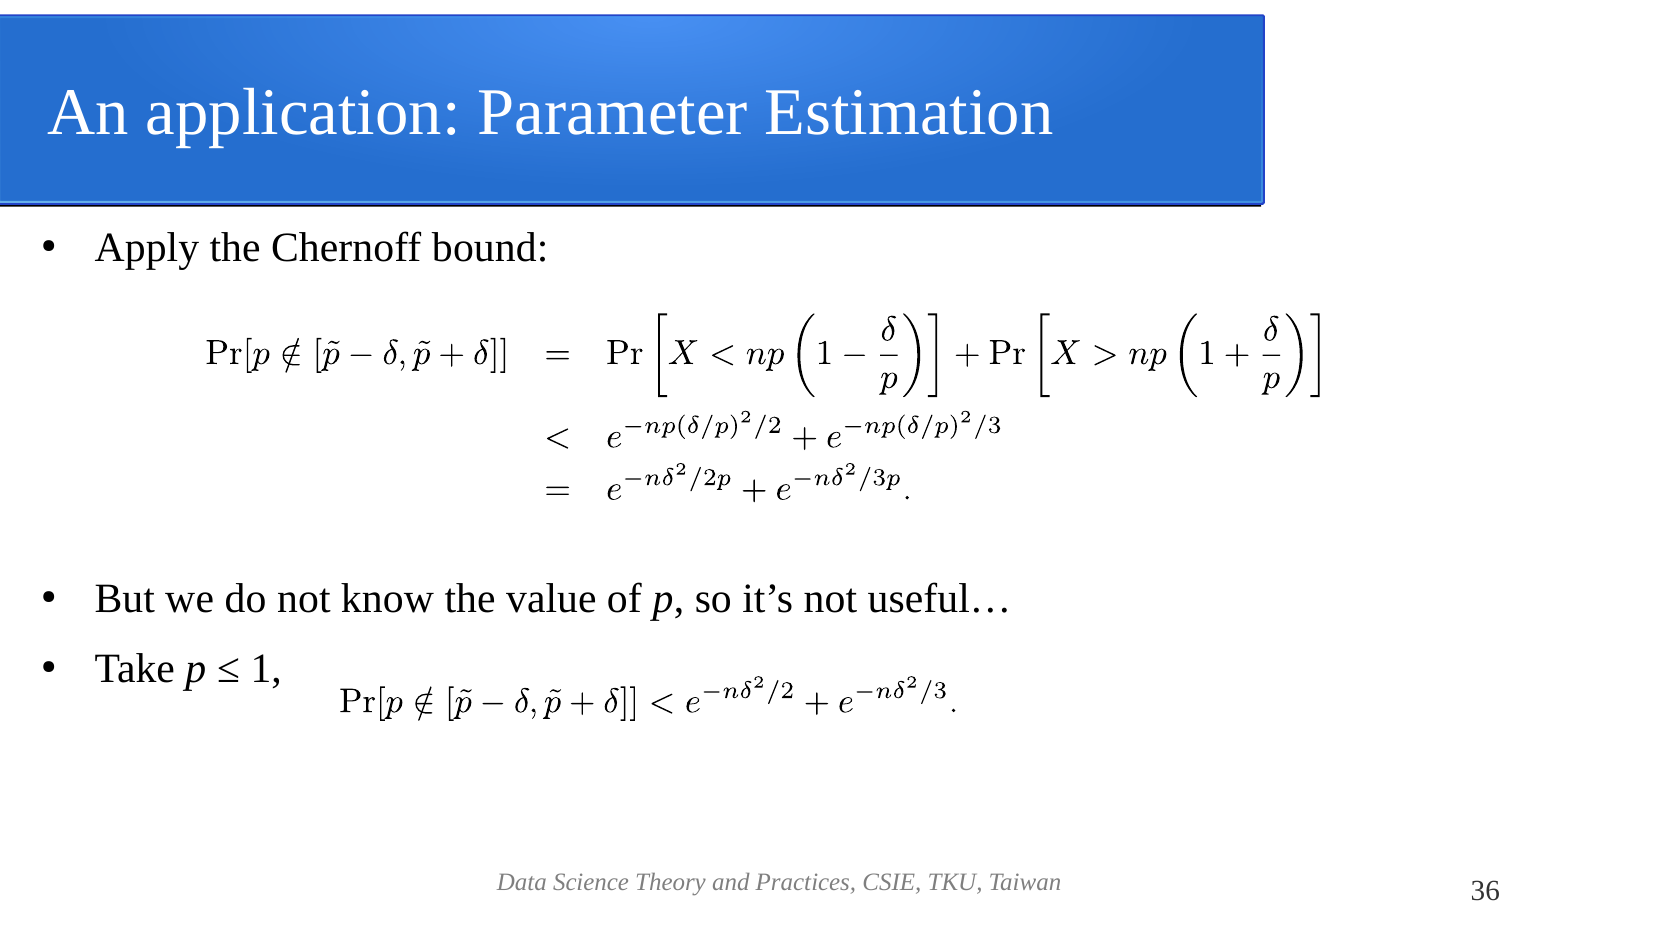

# An application: Parameter Estimation
Apply the Chernoff bound:
But we do not know the value of p, so it’s not useful…
Take p ≤ 1,
Data Science Theory and Practices, CSIE, TKU, Taiwan
36